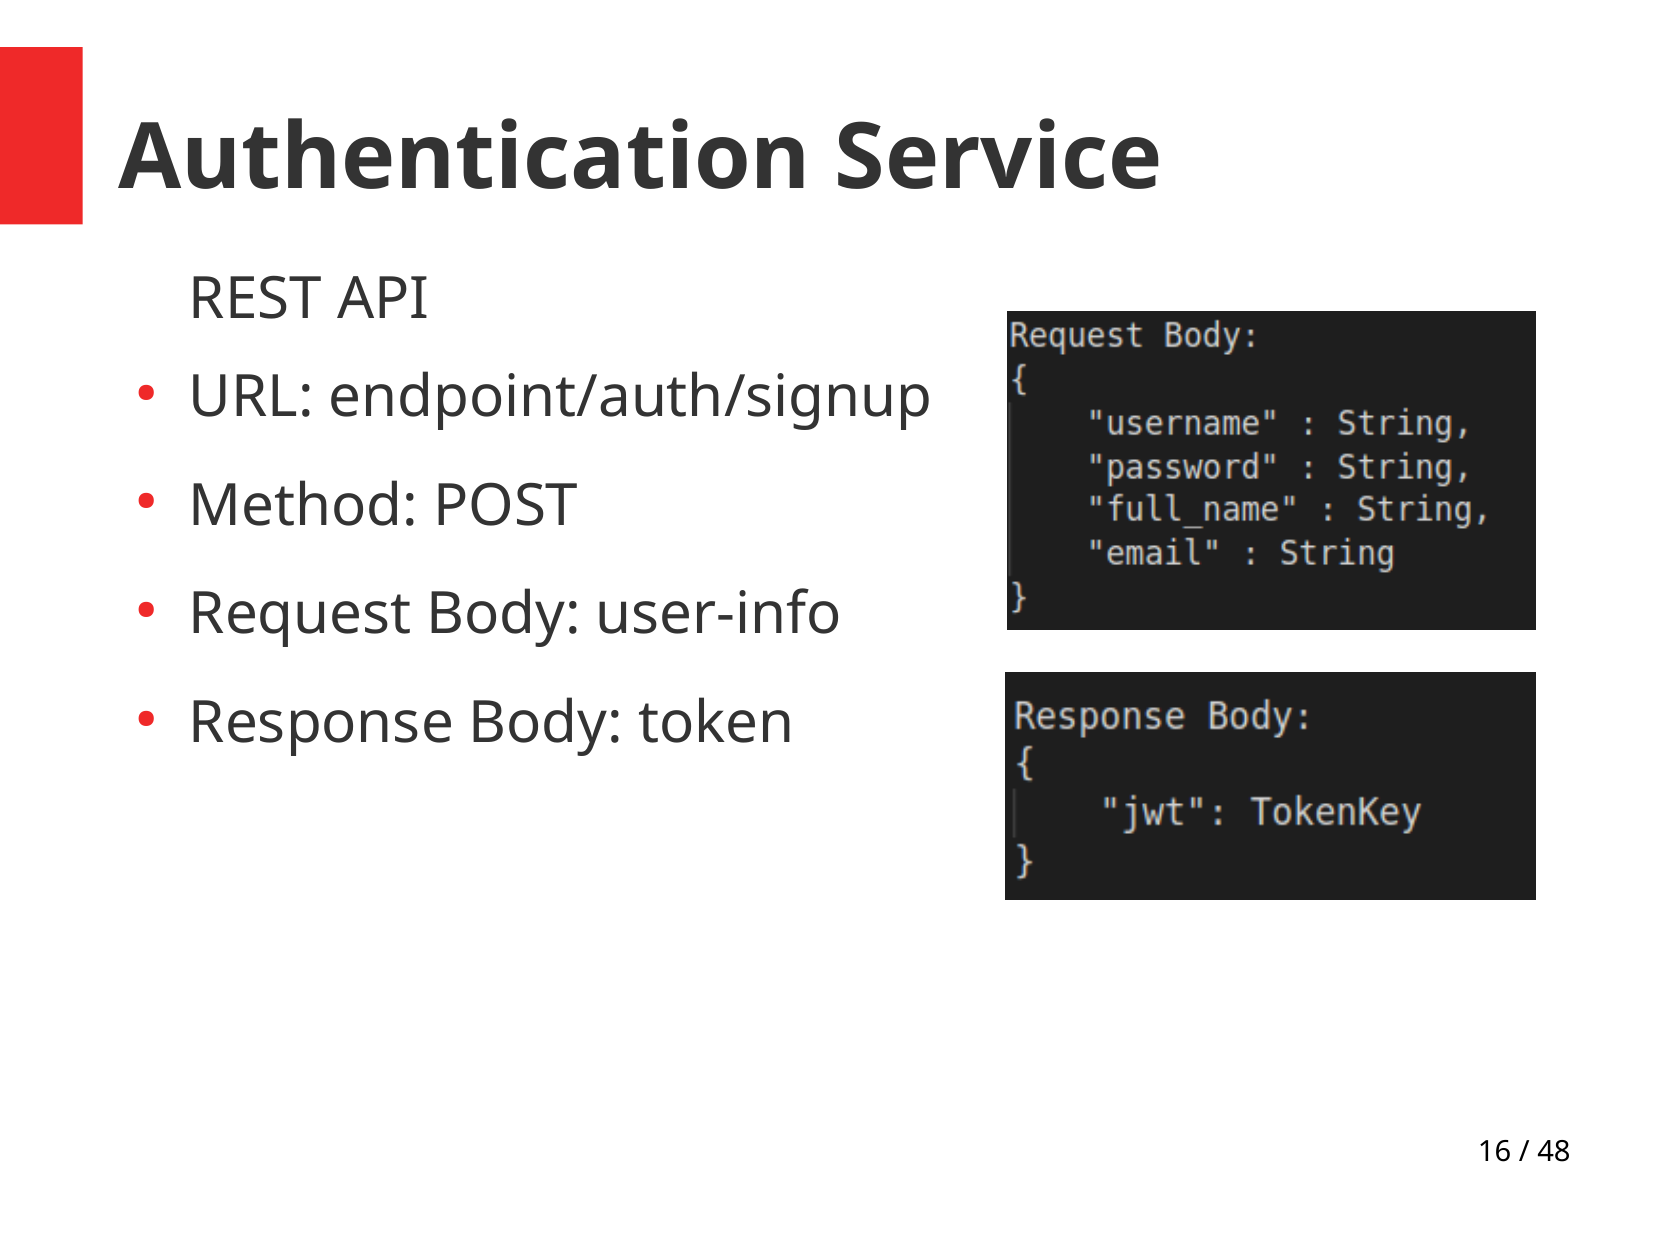

# Authentication Service
REST API
URL: endpoint/auth/signup
Method: POST
Request Body: user-info
Response Body: token
16